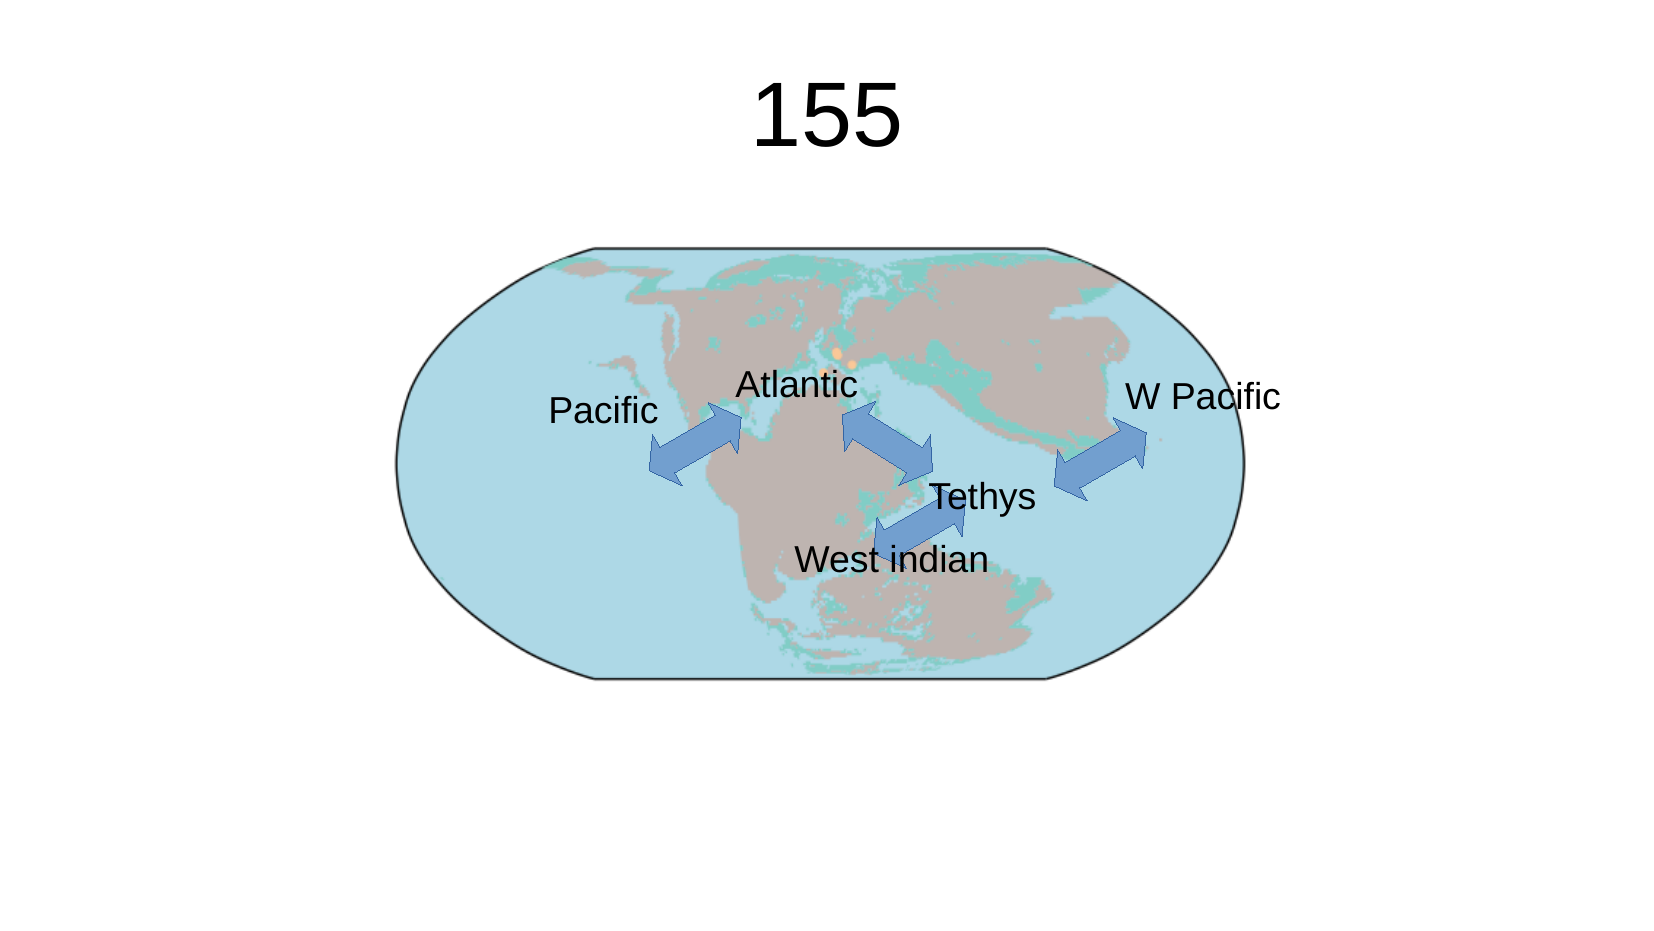

# 155
Atlantic
W Pacific
Pacific
Tethys
West indian